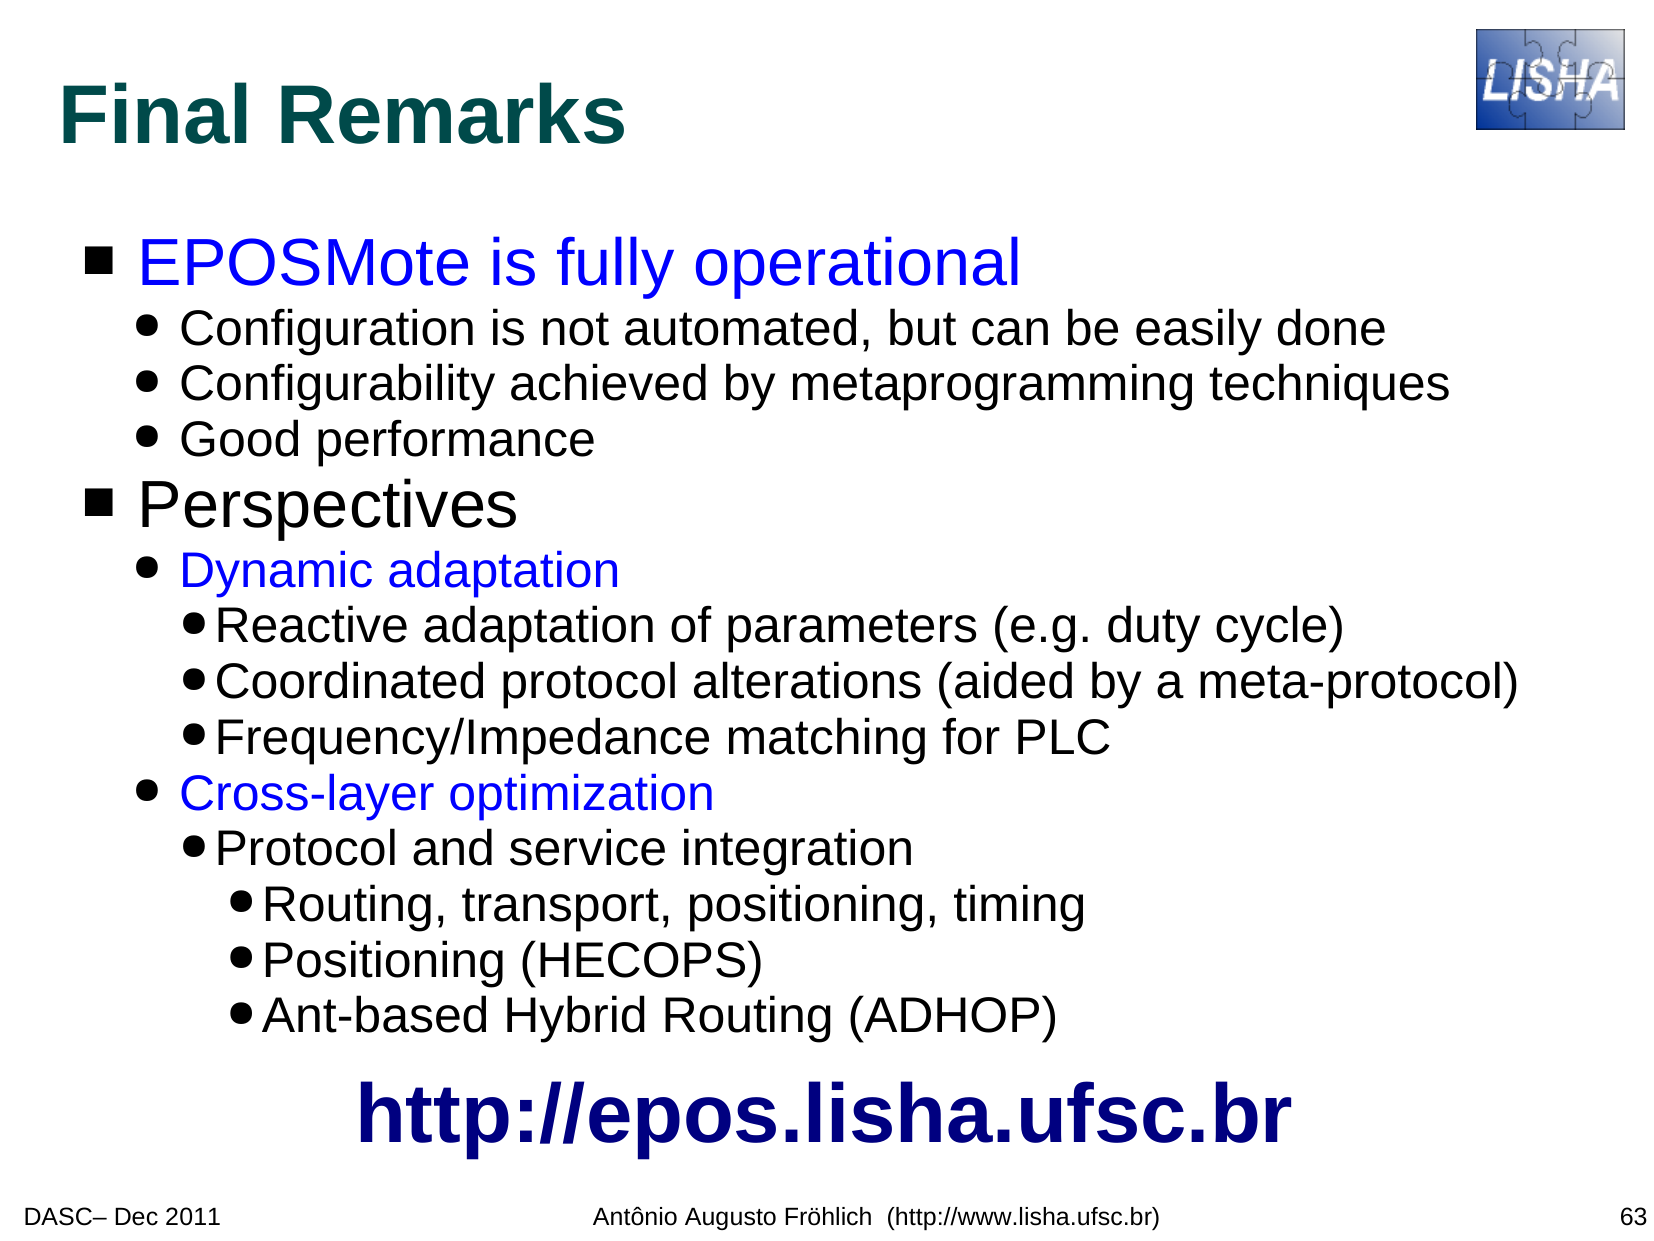

# Final Remarks
EPOSMote is fully operational
Configuration is not automated, but can be easily done
Configurability achieved by metaprogramming techniques
Good performance
Perspectives
Dynamic adaptation
Reactive adaptation of parameters (e.g. duty cycle)
Coordinated protocol alterations (aided by a meta-protocol)
Frequency/Impedance matching for PLC
Cross-layer optimization
Protocol and service integration
Routing, transport, positioning, timing
Positioning (HECOPS)
Ant-based Hybrid Routing (ADHOP)
http://epos.lisha.ufsc.br